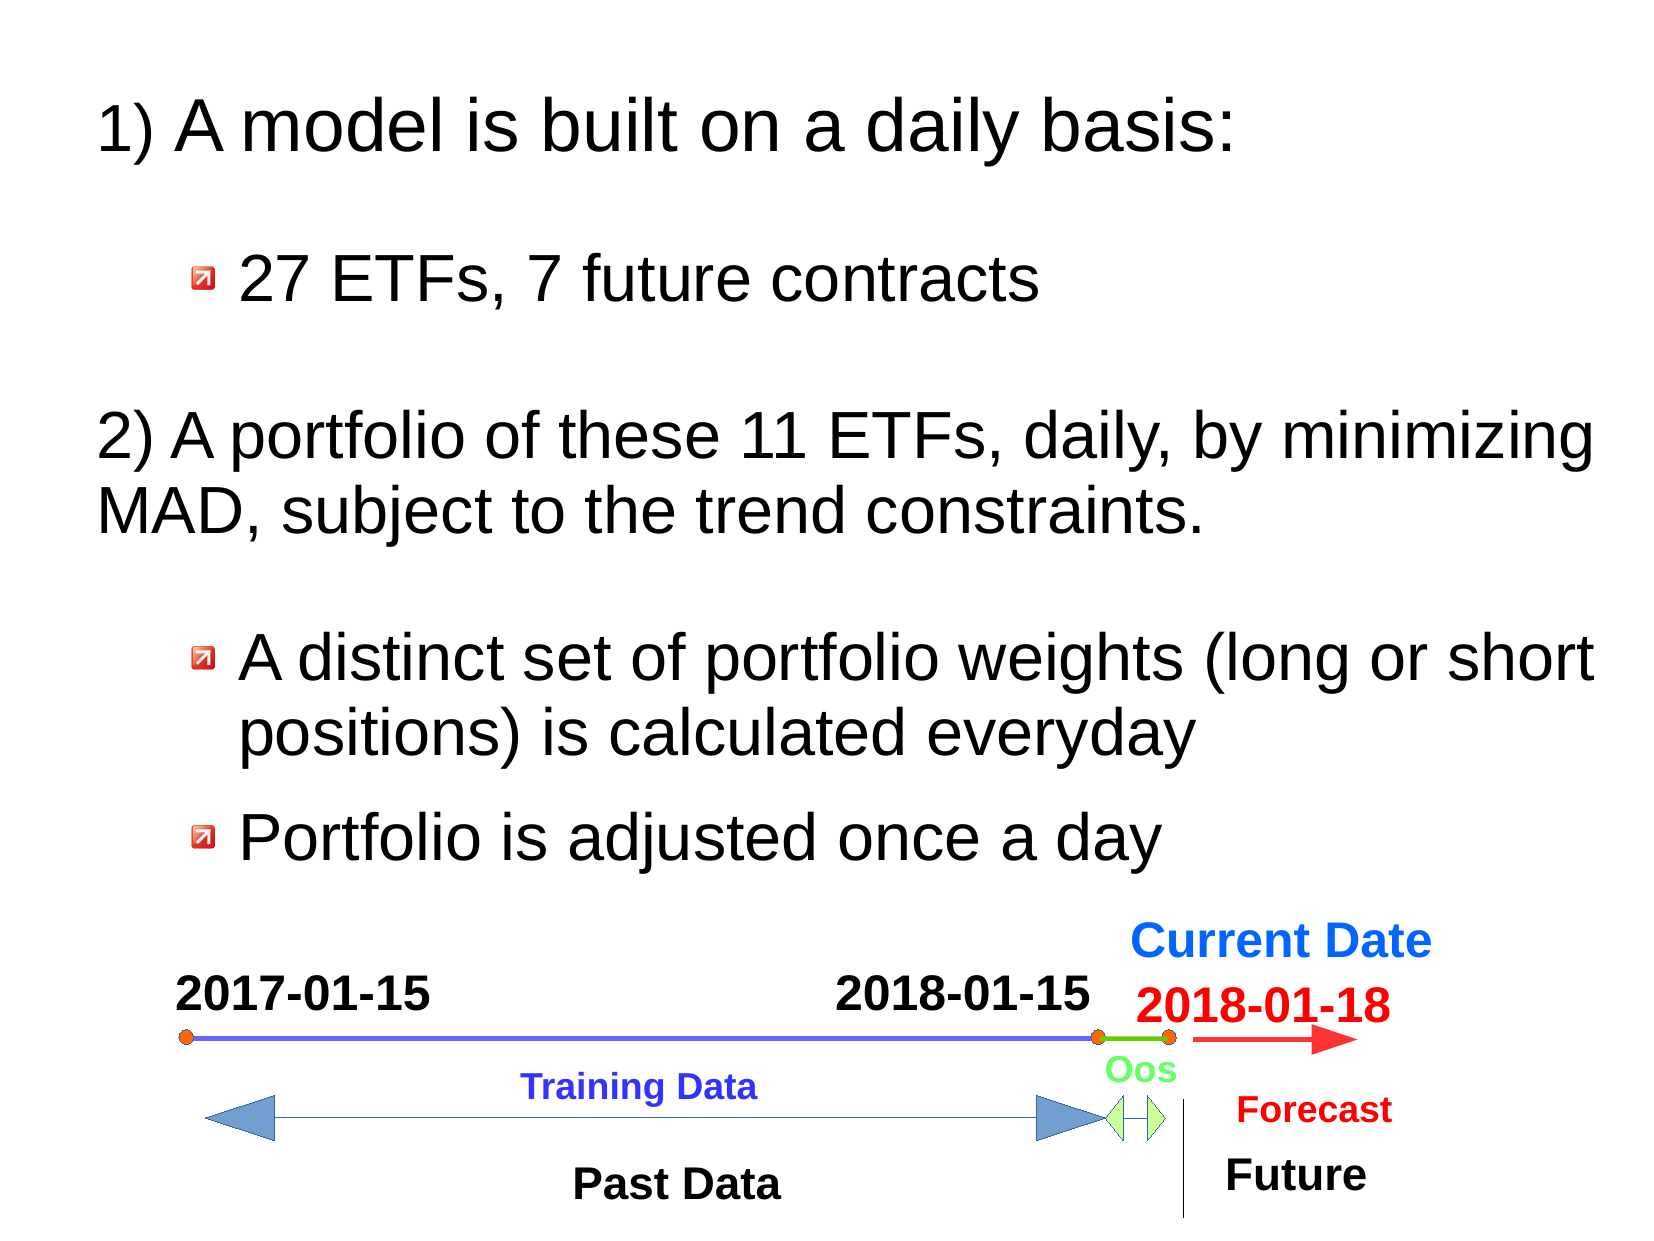

1) A model is built on a daily basis:
27 ETFs, 7 future contracts
2) A portfolio of these 11 ETFs, daily, by minimizing MAD, subject to the trend constraints.
A distinct set of portfolio weights (long or short positions) is calculated everyday
Portfolio is adjusted once a day
Current Date
2018-01-15
2017-01-15
2018-01-18
Oos
Training Data
Forecast
Future
Past Data